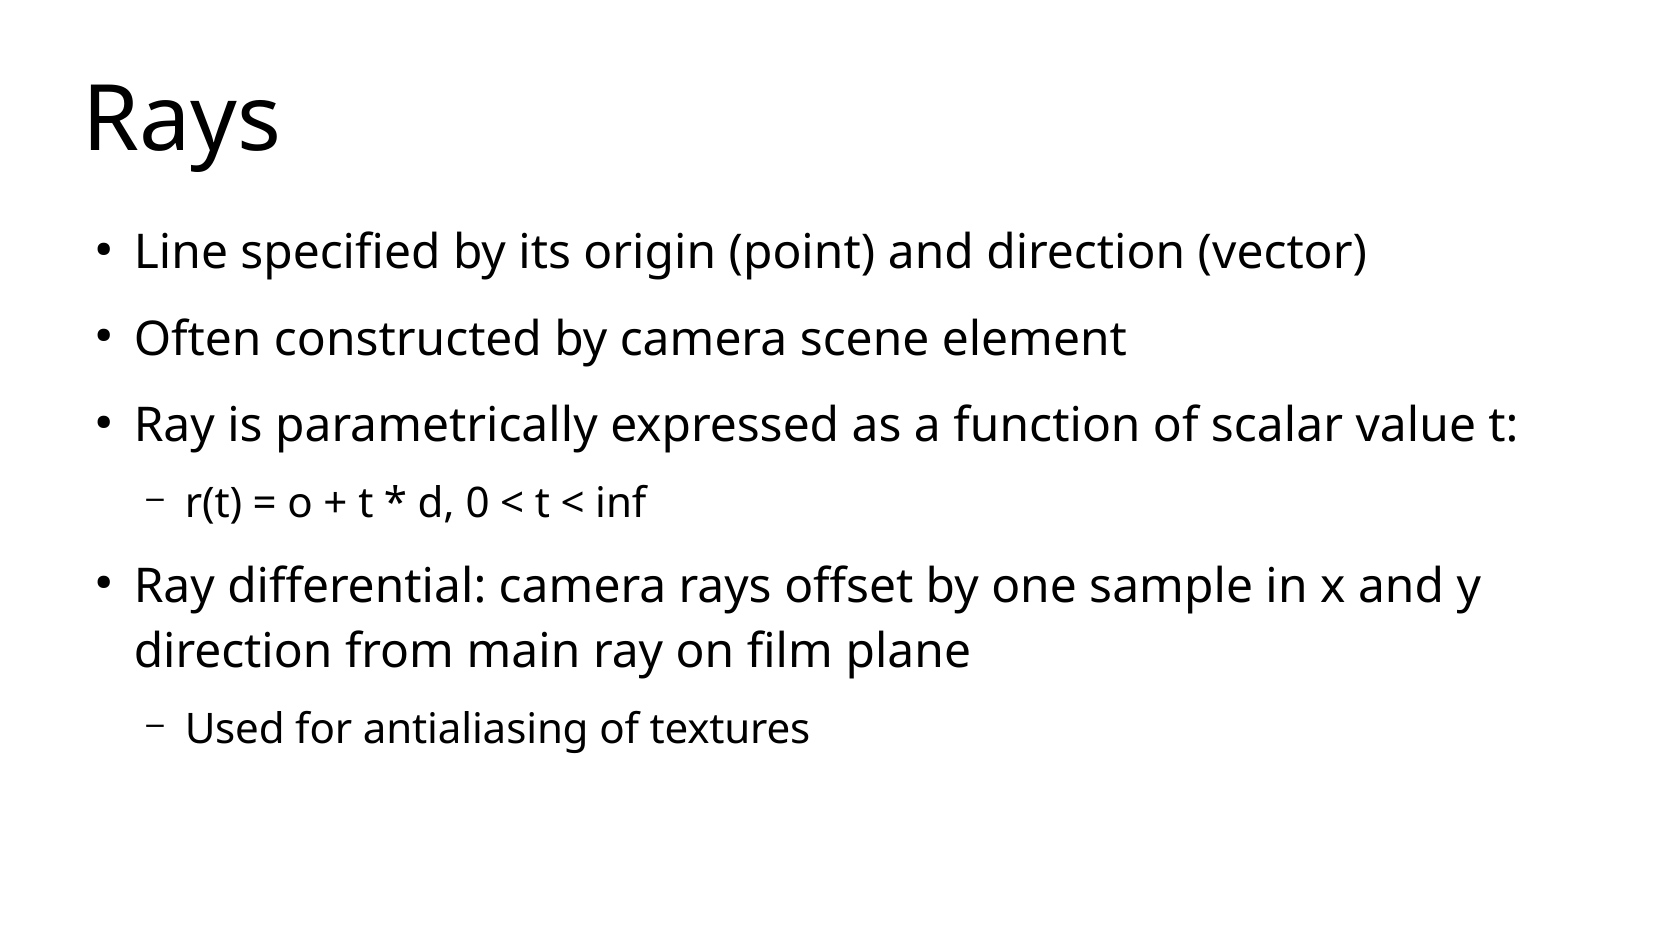

# Rays
Line specified by its origin (point) and direction (vector)
Often constructed by camera scene element
Ray is parametrically expressed as a function of scalar value t:
r(t) = o + t * d, 0 < t < inf
Ray differential: camera rays offset by one sample in x and y direction from main ray on film plane
Used for antialiasing of textures